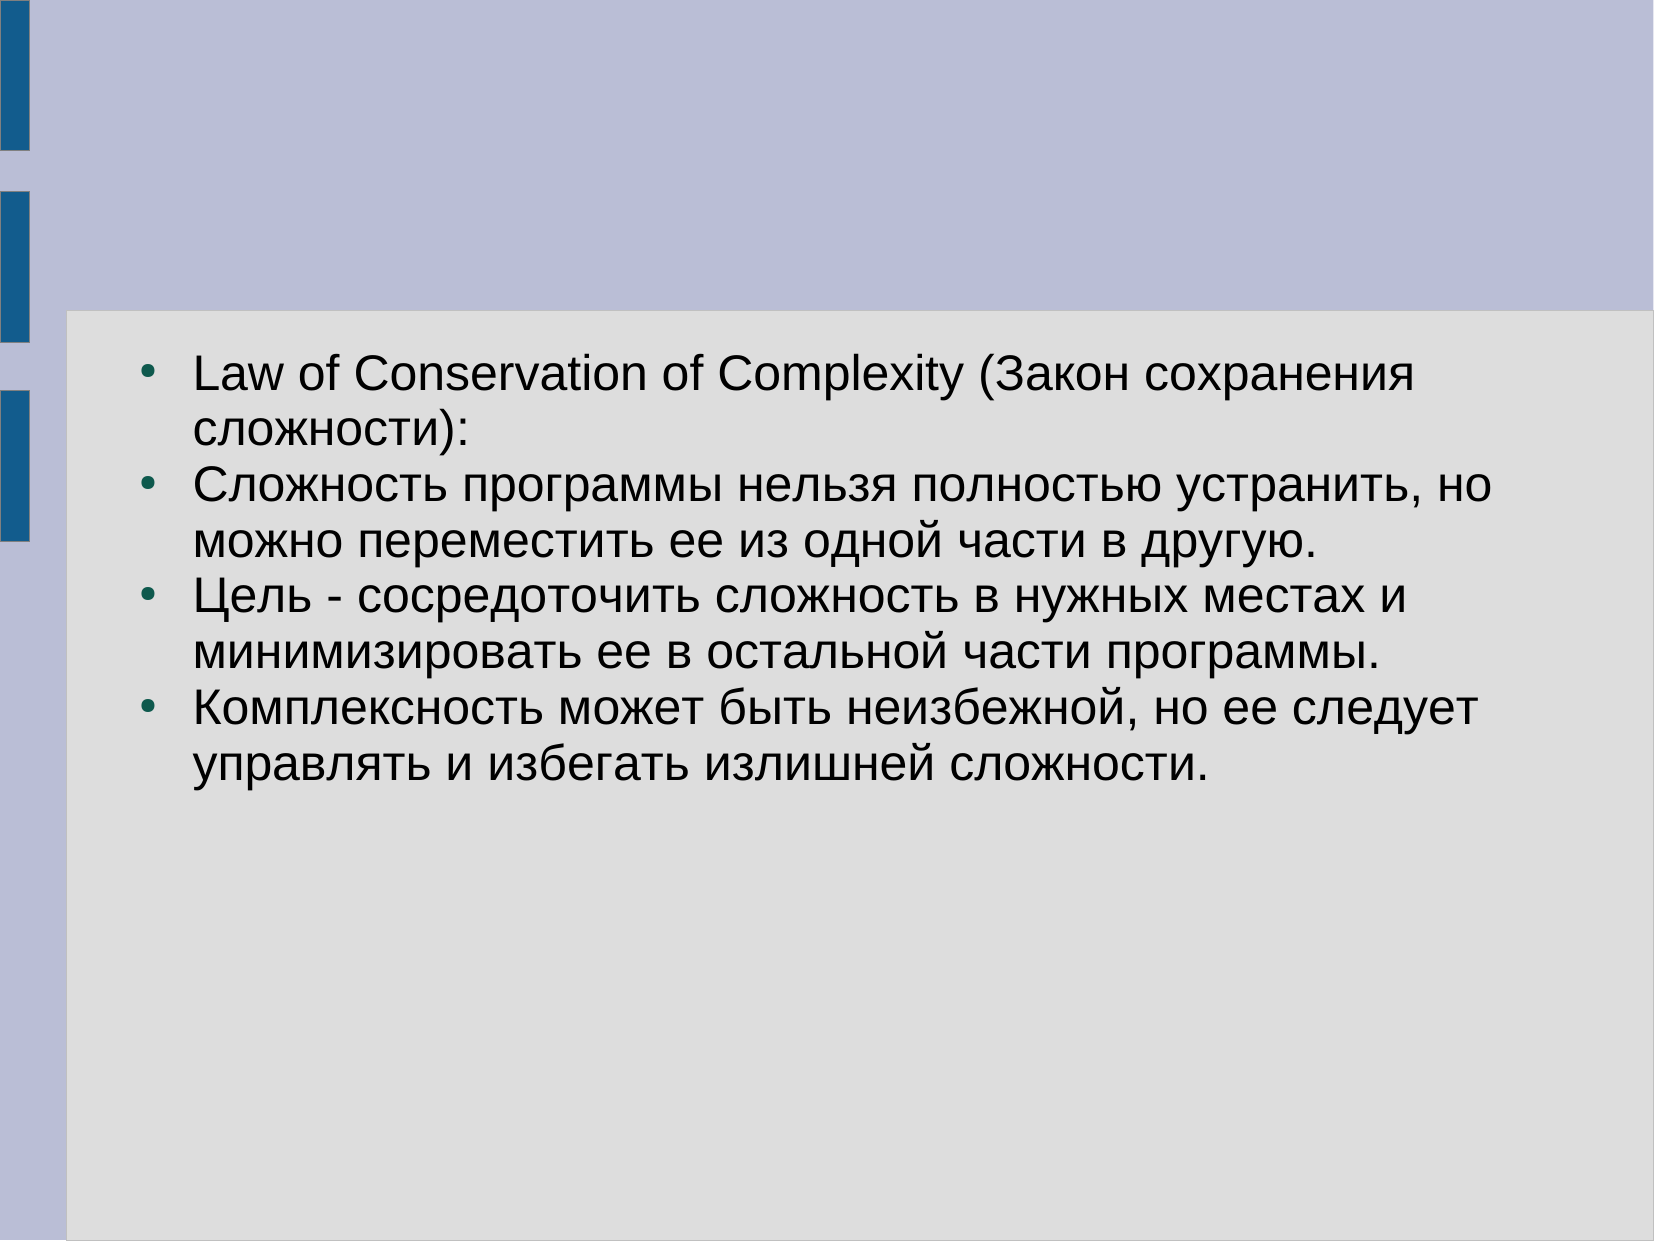

#
Law of Conservation of Complexity (Закон сохранения сложности):
Сложность программы нельзя полностью устранить, но можно переместить ее из одной части в другую.
Цель - сосредоточить сложность в нужных местах и минимизировать ее в остальной части программы.
Комплексность может быть неизбежной, но ее следует управлять и избегать излишней сложности.